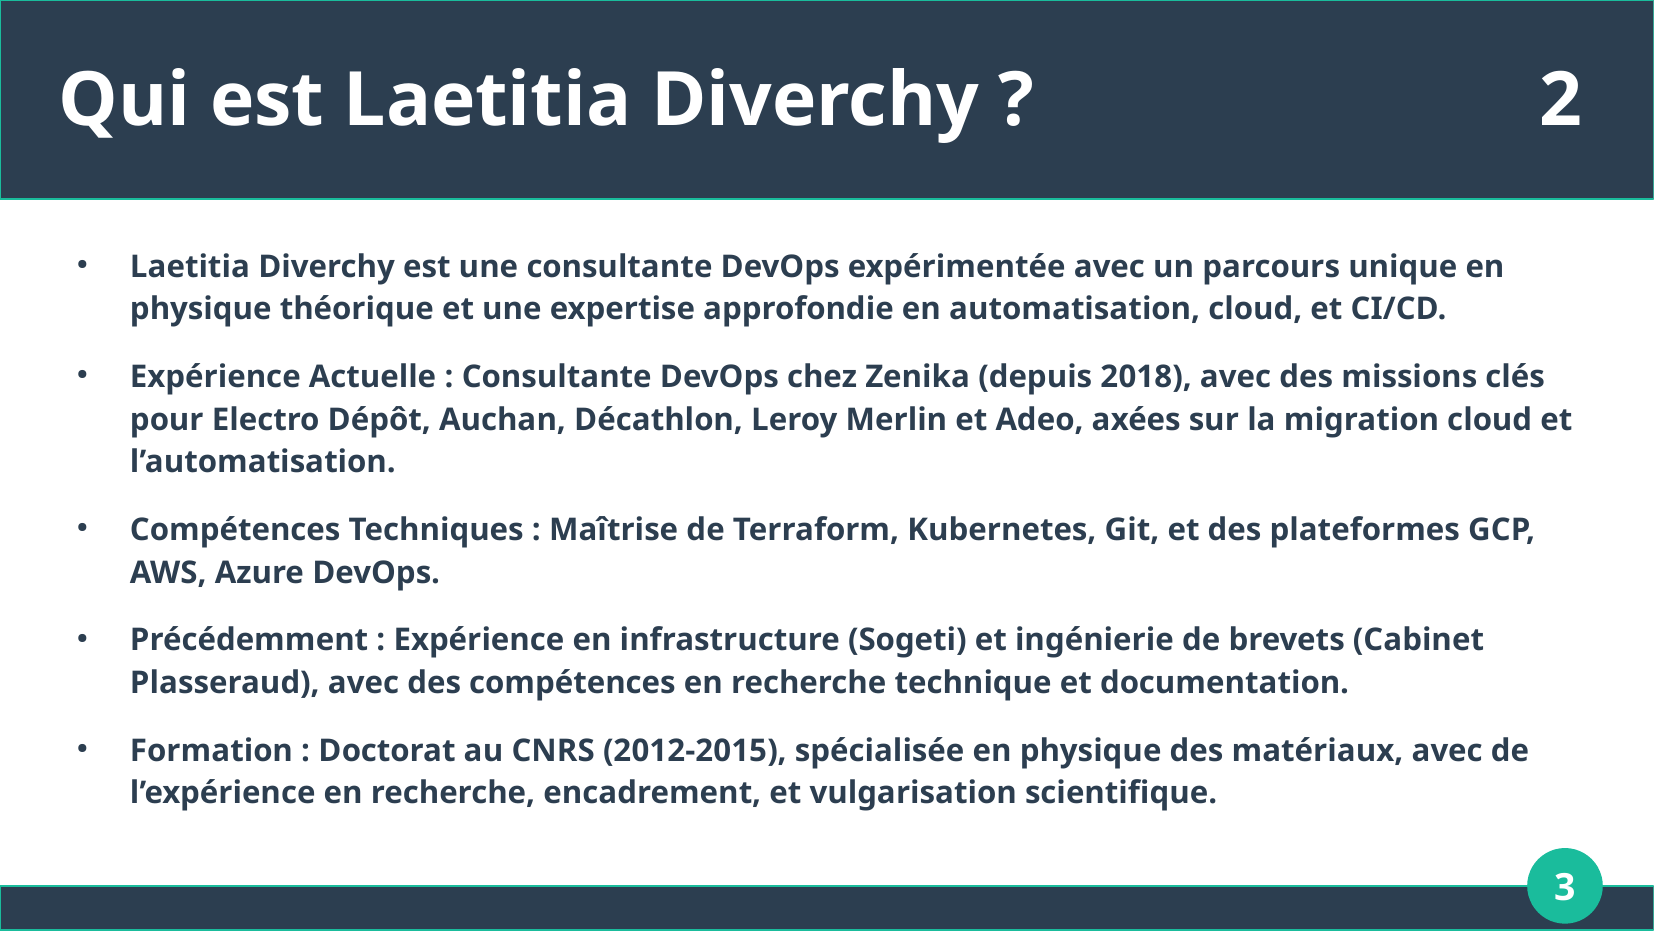

# Qui est Laetitia Diverchy ? 2
Laetitia Diverchy est une consultante DevOps expérimentée avec un parcours unique en physique théorique et une expertise approfondie en automatisation, cloud, et CI/CD.
Expérience Actuelle : Consultante DevOps chez Zenika (depuis 2018), avec des missions clés pour Electro Dépôt, Auchan, Décathlon, Leroy Merlin et Adeo, axées sur la migration cloud et l’automatisation.
Compétences Techniques : Maîtrise de Terraform, Kubernetes, Git, et des plateformes GCP, AWS, Azure DevOps.
Précédemment : Expérience en infrastructure (Sogeti) et ingénierie de brevets (Cabinet Plasseraud), avec des compétences en recherche technique et documentation.
Formation : Doctorat au CNRS (2012-2015), spécialisée en physique des matériaux, avec de l’expérience en recherche, encadrement, et vulgarisation scientifique.
3